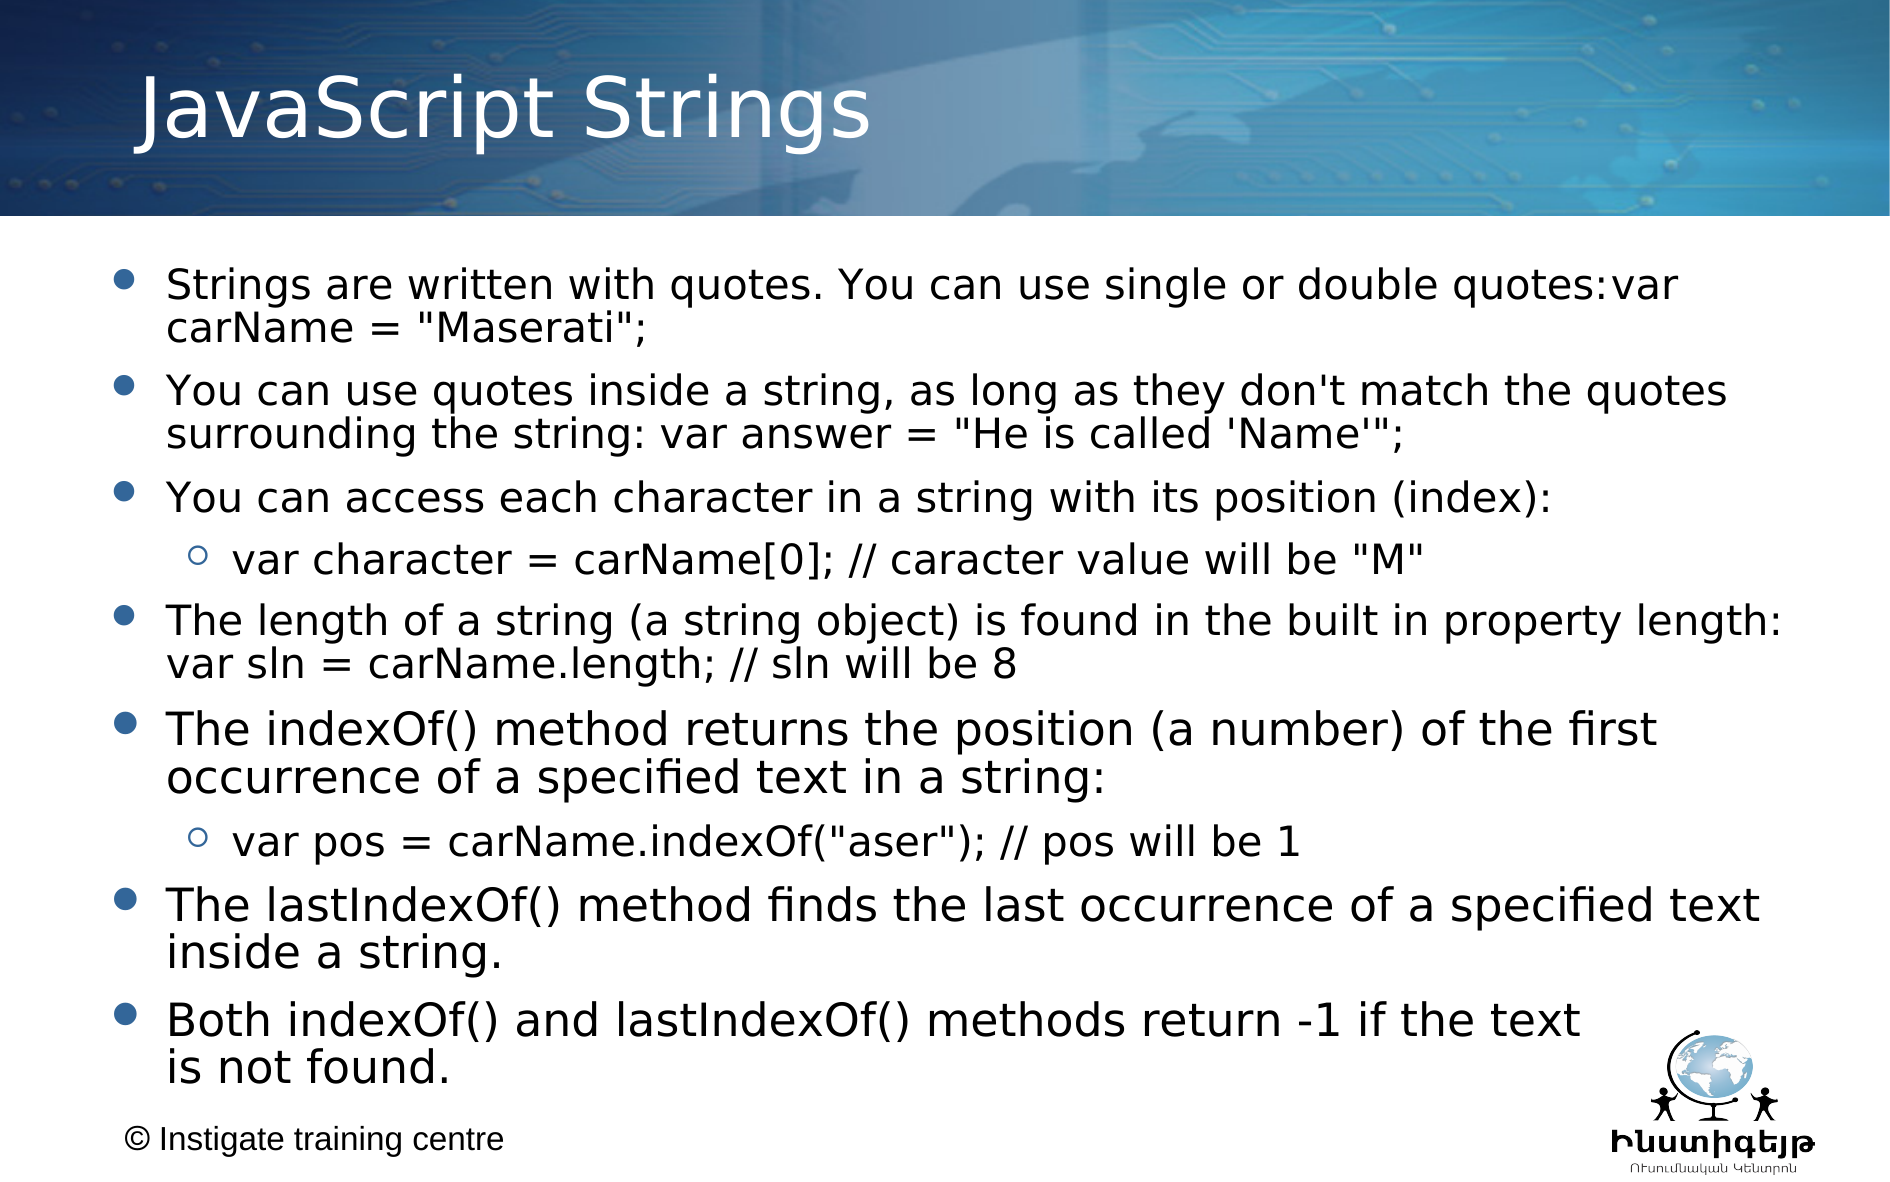

JavaScript Strings
# Strings are written with quotes. You can use single or double quotes:	var carName = "Maserati";
You can use quotes inside a string, as long as they don't match the quotes surrounding the string: var answer = "He is called 'Name'";
You can access each character in a string with its position (index):
var character = carName[0]; // caracter value will be "M"
The length of a string (a string object) is found in the built in property length: var sln = carName.length; // sln will be 8
The indexOf() method returns the position (a number) of the first occurrence of a specified text in a string:
var pos = carName.indexOf("aser"); // pos will be 1
The lastIndexOf() method finds the last occurrence of a specified text inside a string.
Both indexOf() and lastIndexOf() methods return -1 if the text
is not found.